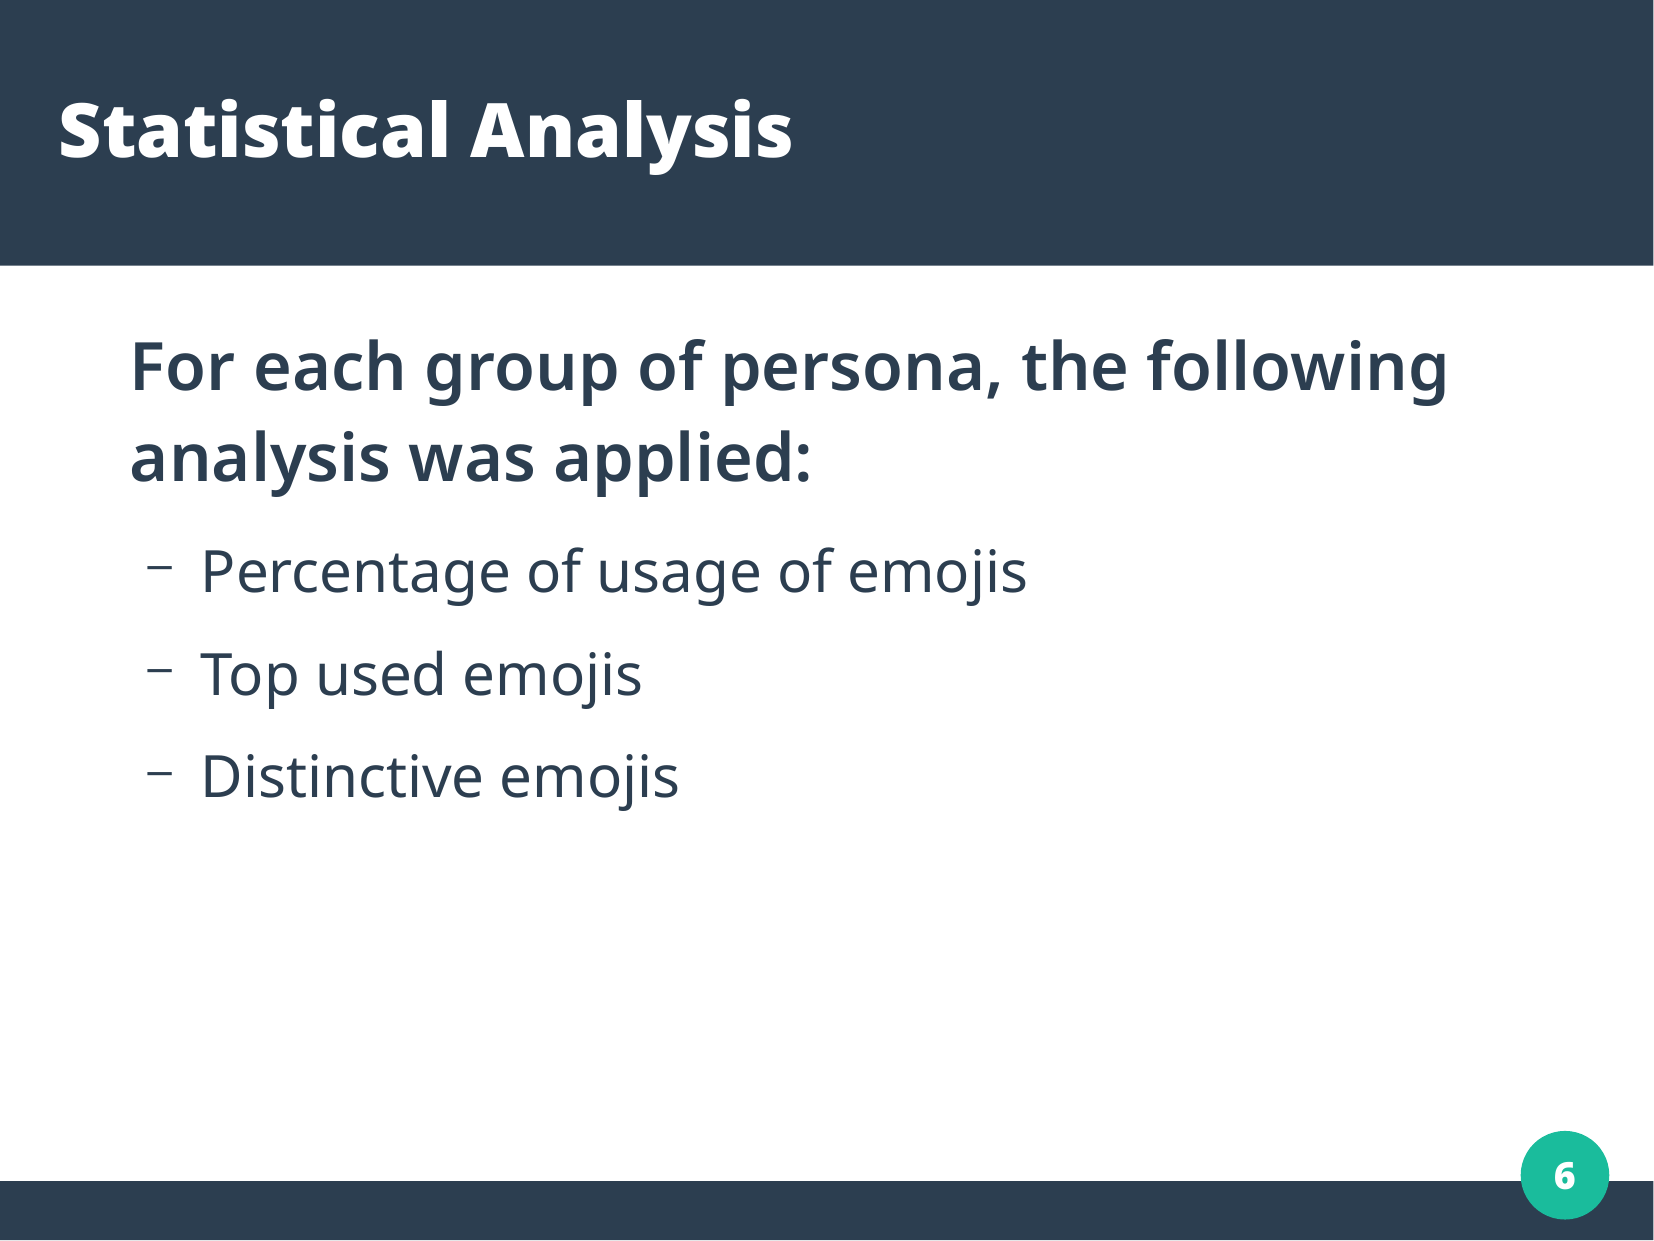

# Statistical Analysis
For each group of persona, the following analysis was applied:
Percentage of usage of emojis
Top used emojis
Distinctive emojis
6